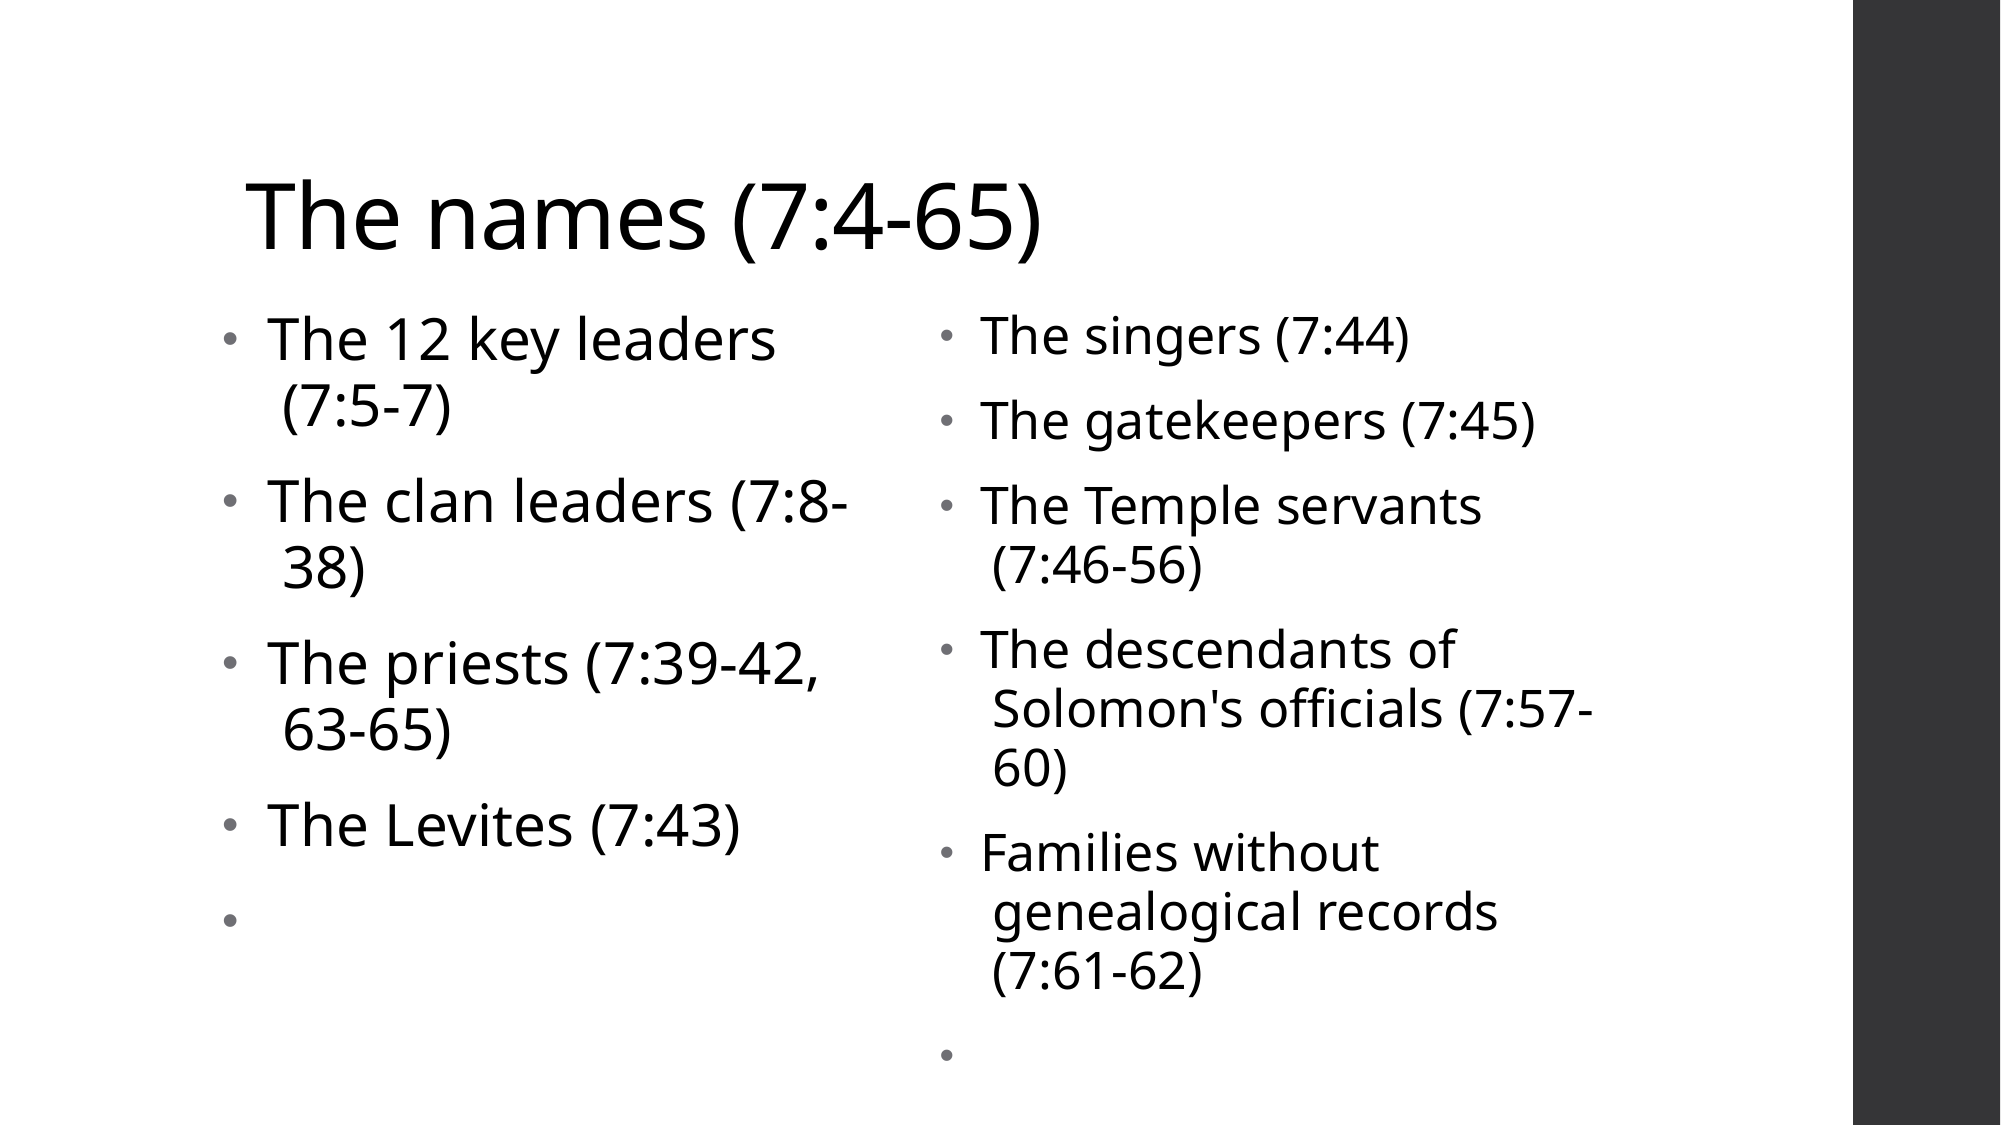

# The names (7:4-65)
 The 12 key leaders (7:5-7)
 The clan leaders (7:8-38)
 The priests (7:39-42, 63-65)
 The Levites (7:43)
 The singers (7:44)
 The gatekeepers (7:45)
 The Temple servants (7:46-56)
 The descendants of Solomon's officials (7:57-60)
 Families without genealogical records (7:61-62)